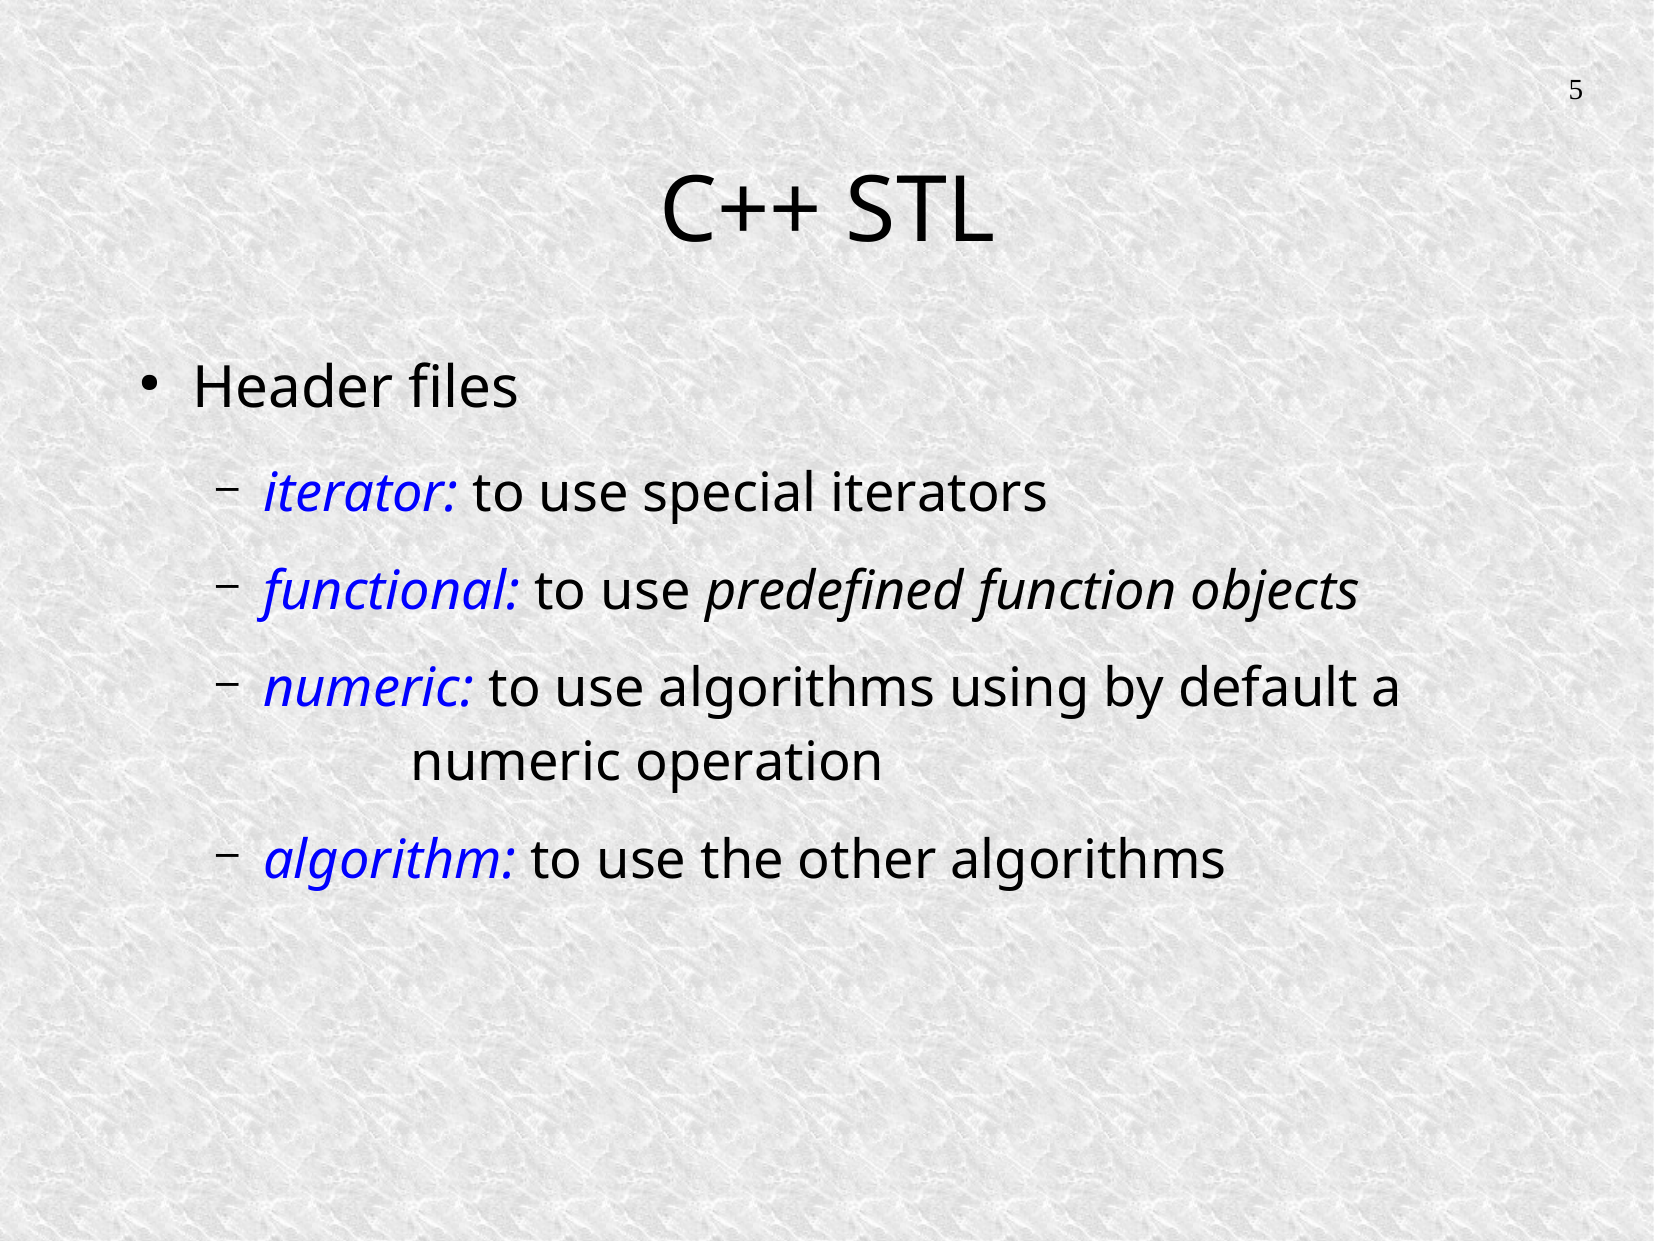

5
# C++ STL
Header files
iterator: to use special iterators
functional: to use predefined function objects
numeric: to use algorithms using by default a
 		numeric operation
algorithm: to use the other algorithms